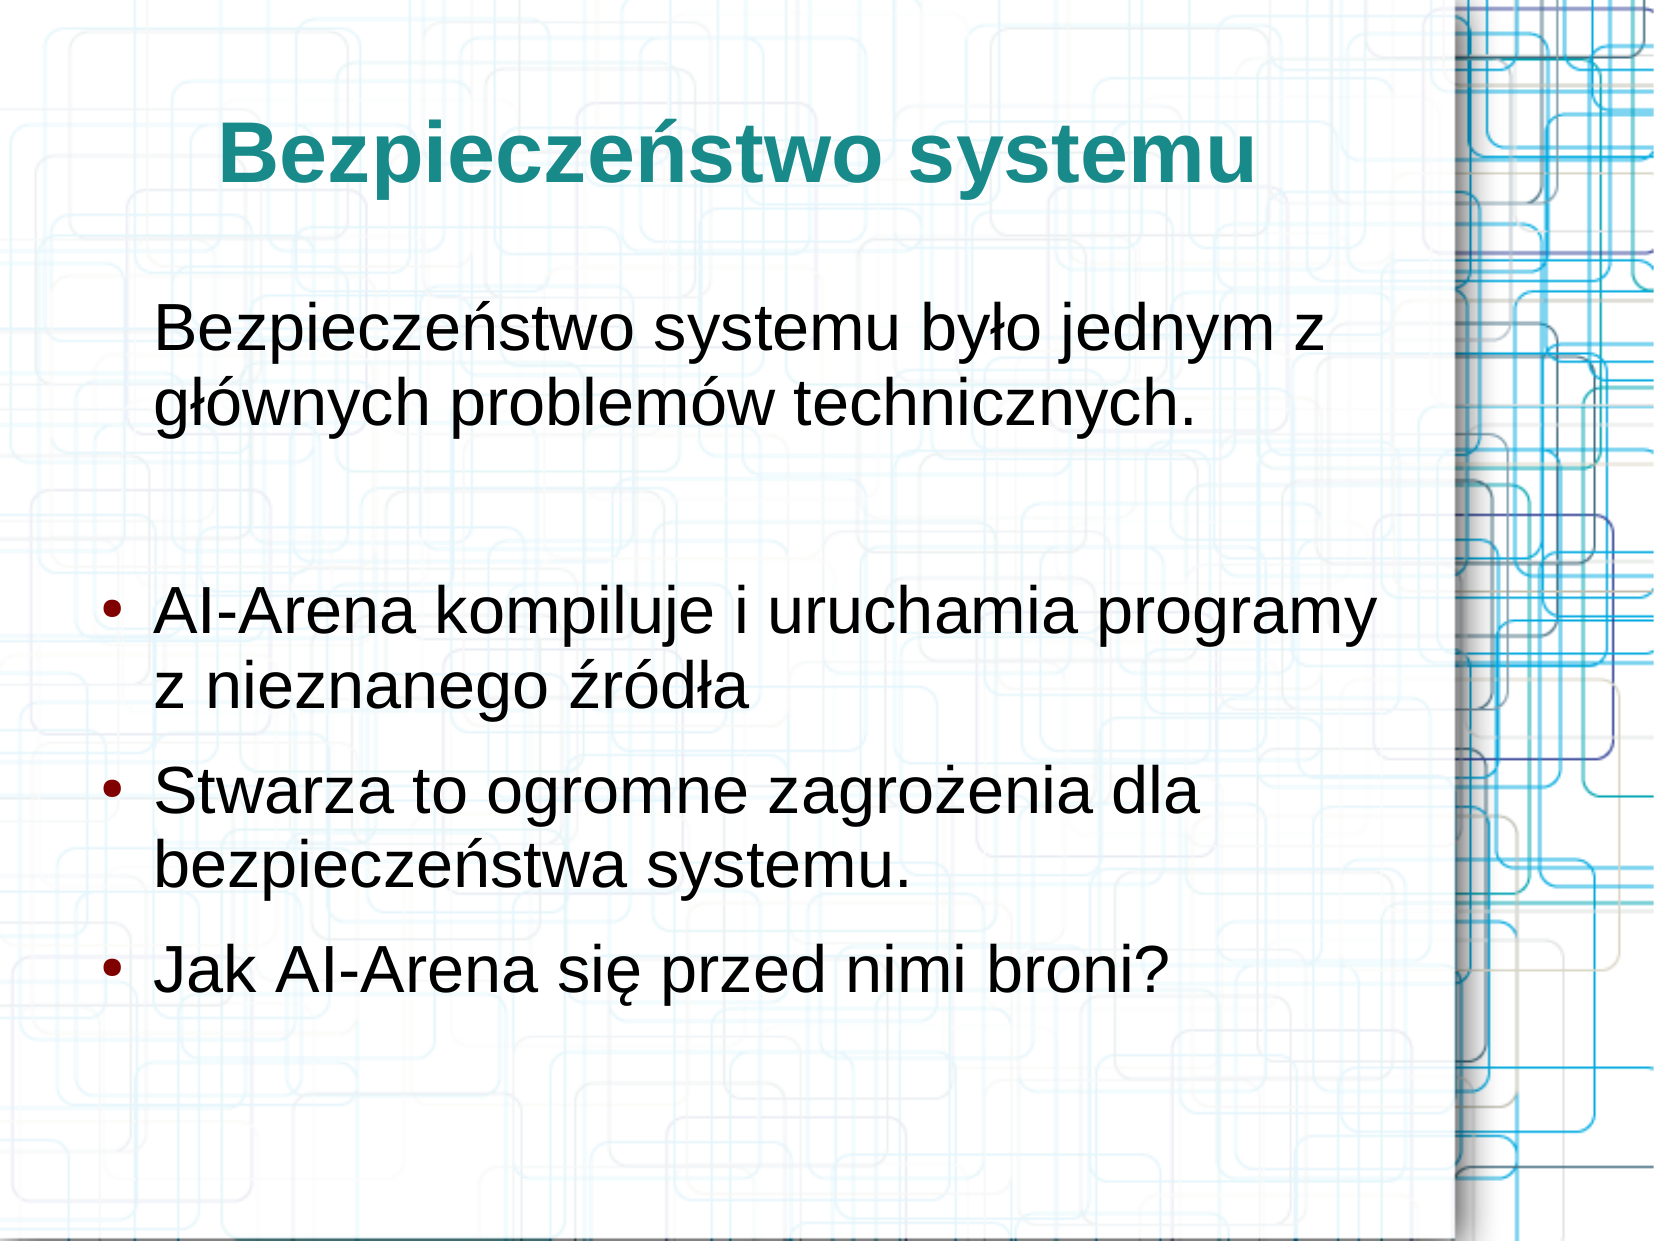

# Bezpieczeństwo systemu
Bezpieczeństwo systemu było jednym z głównych problemów technicznych.
AI-Arena kompiluje i uruchamia programy z nieznanego źródła
Stwarza to ogromne zagrożenia dla bezpieczeństwa systemu.
Jak AI-Arena się przed nimi broni?